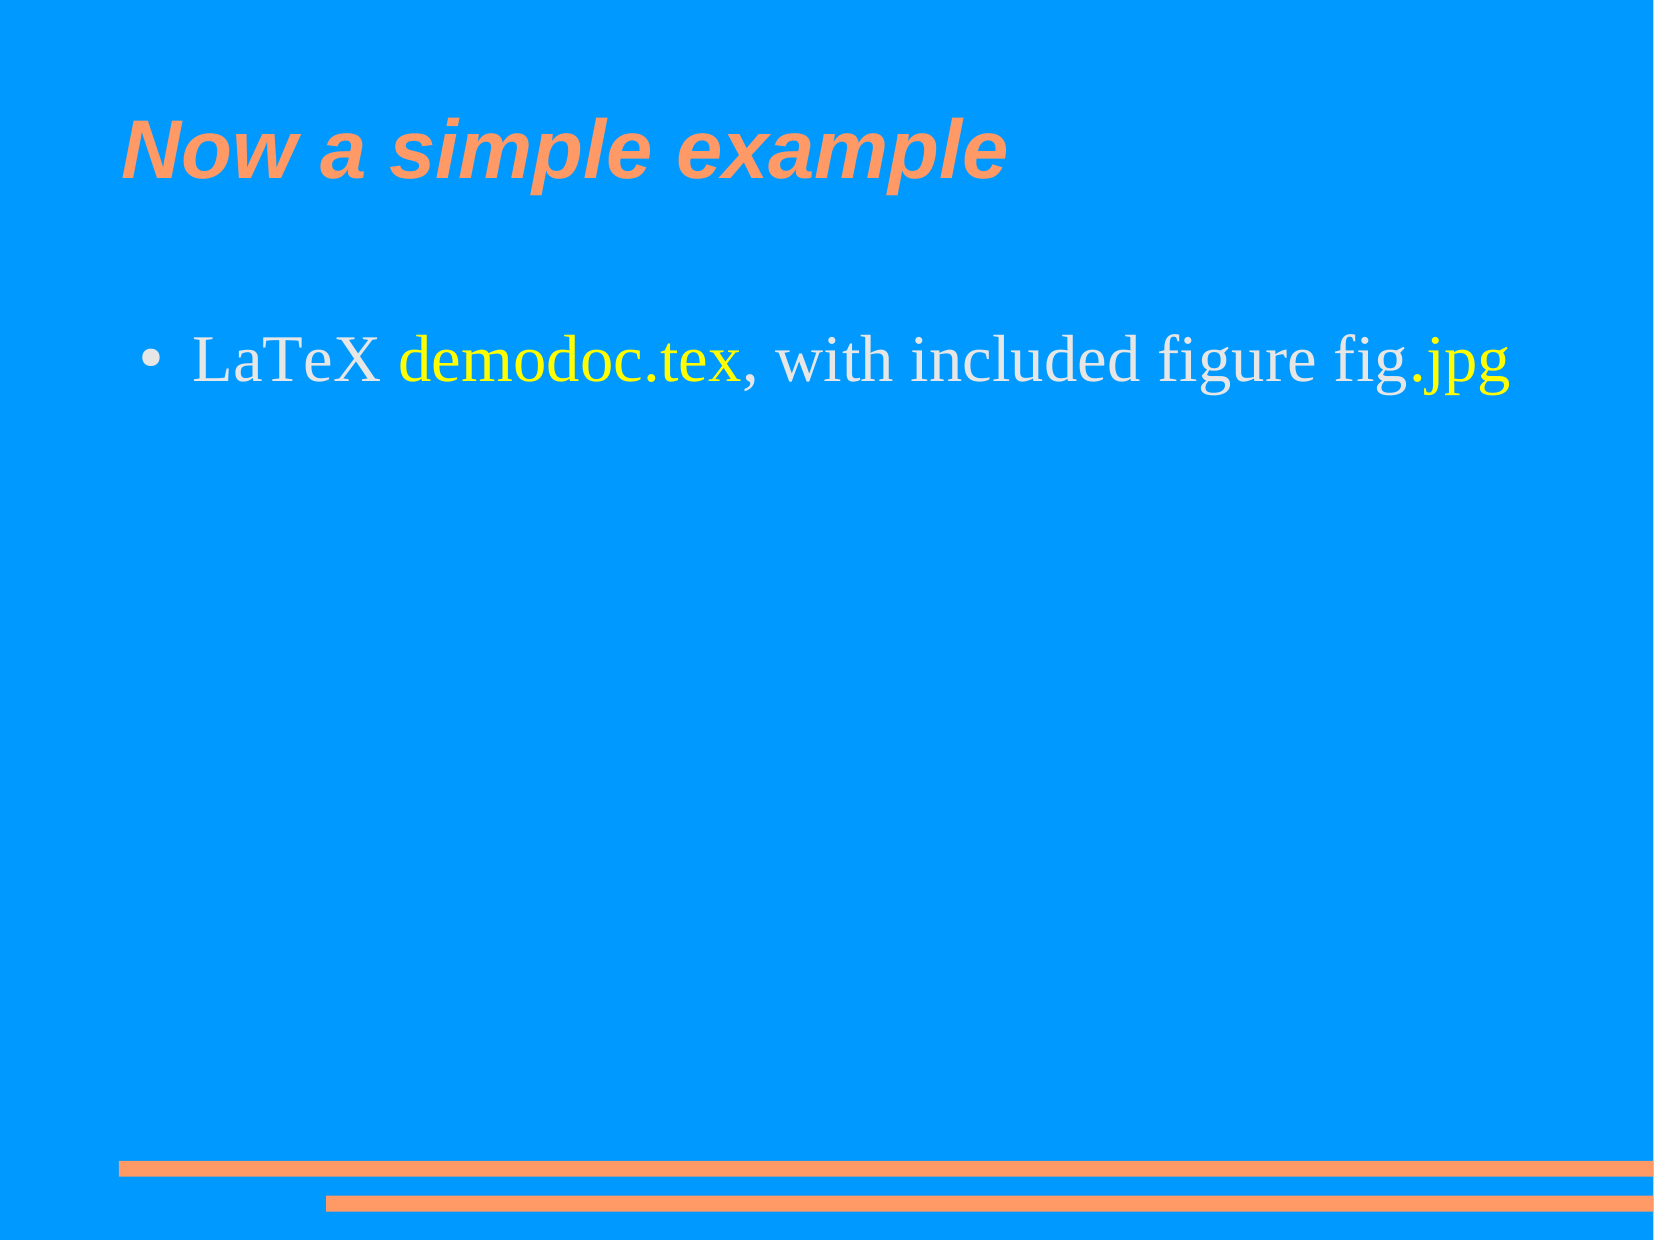

# Now a simple example
LaTeX demodoc.tex, with included figure fig.jpg